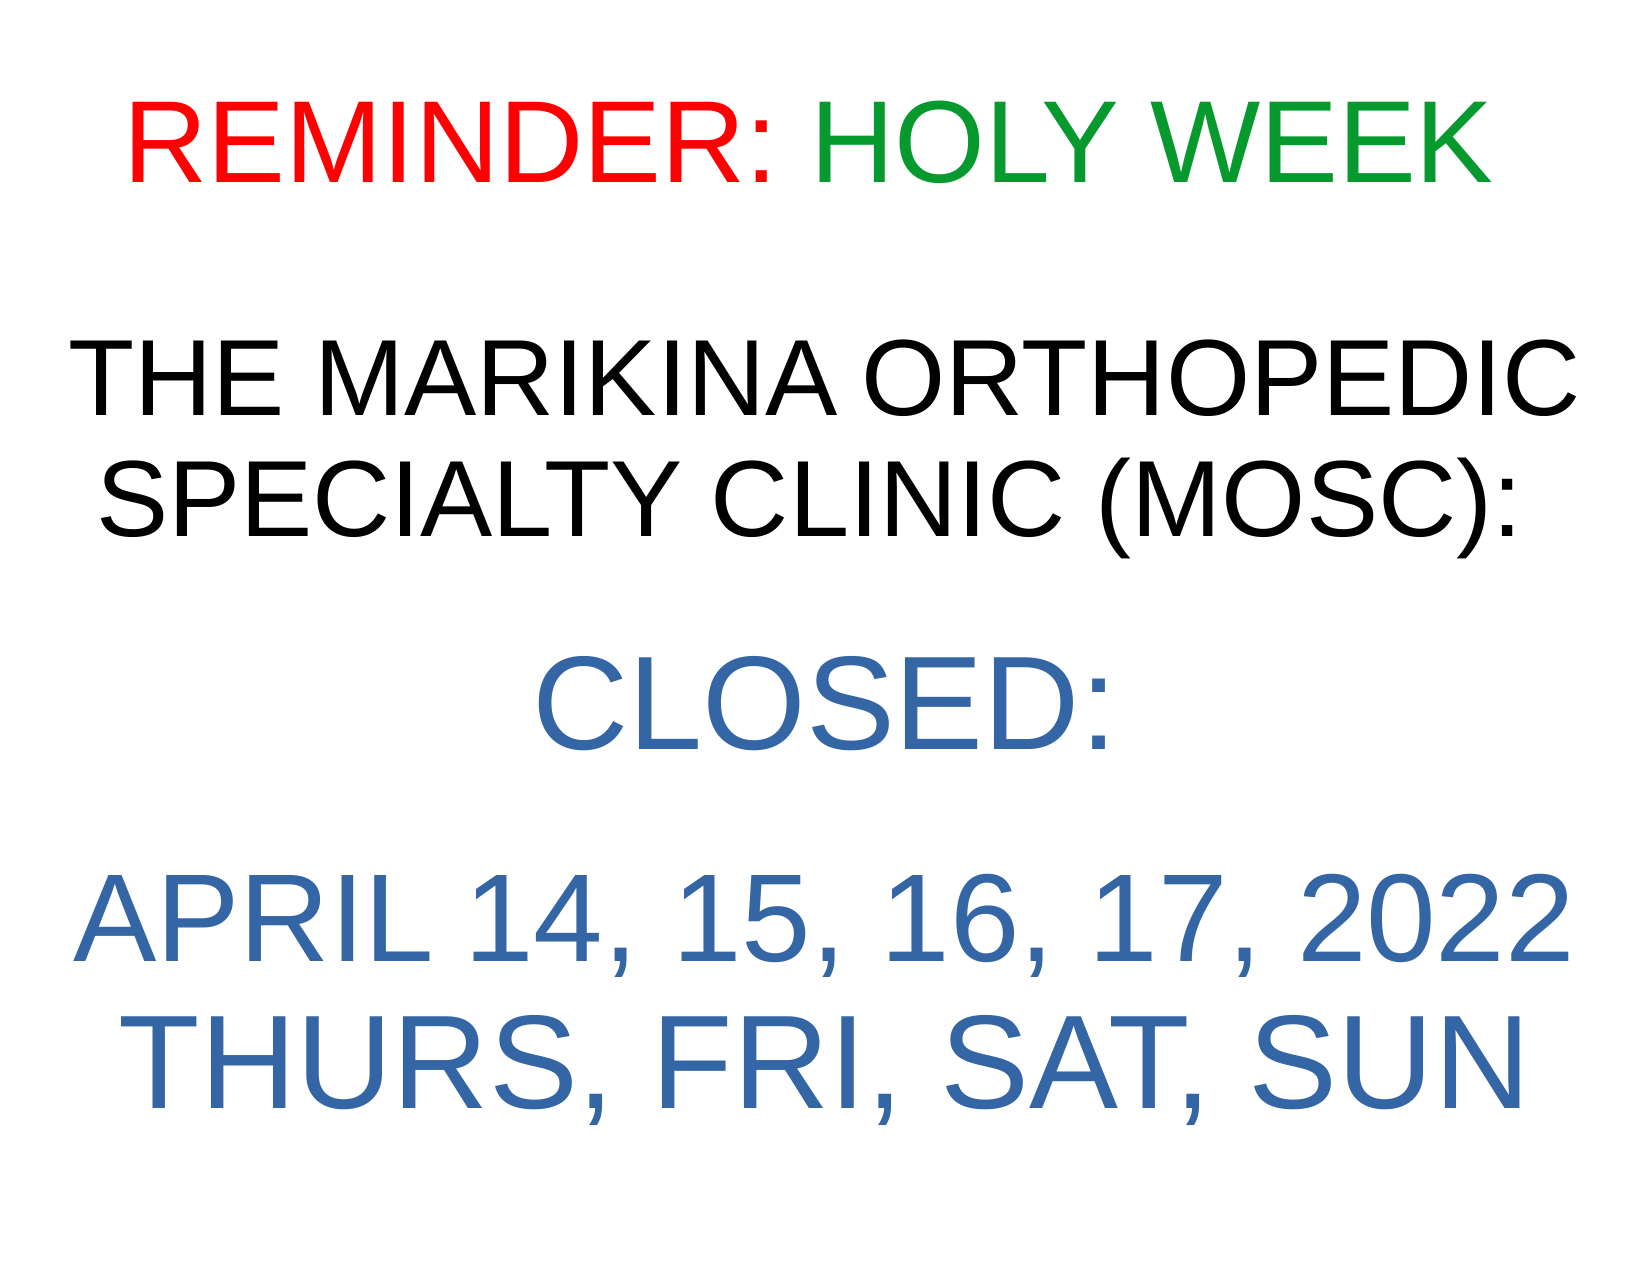

THE MARIKINA ORTHOPEDIC SPECIALTY CLINIC (MOSC):
CLOSED:
APRIL 14, 15, 16, 17, 2022
THURS, FRI, SAT, SUN
# REMINDER: HOLY WEEK